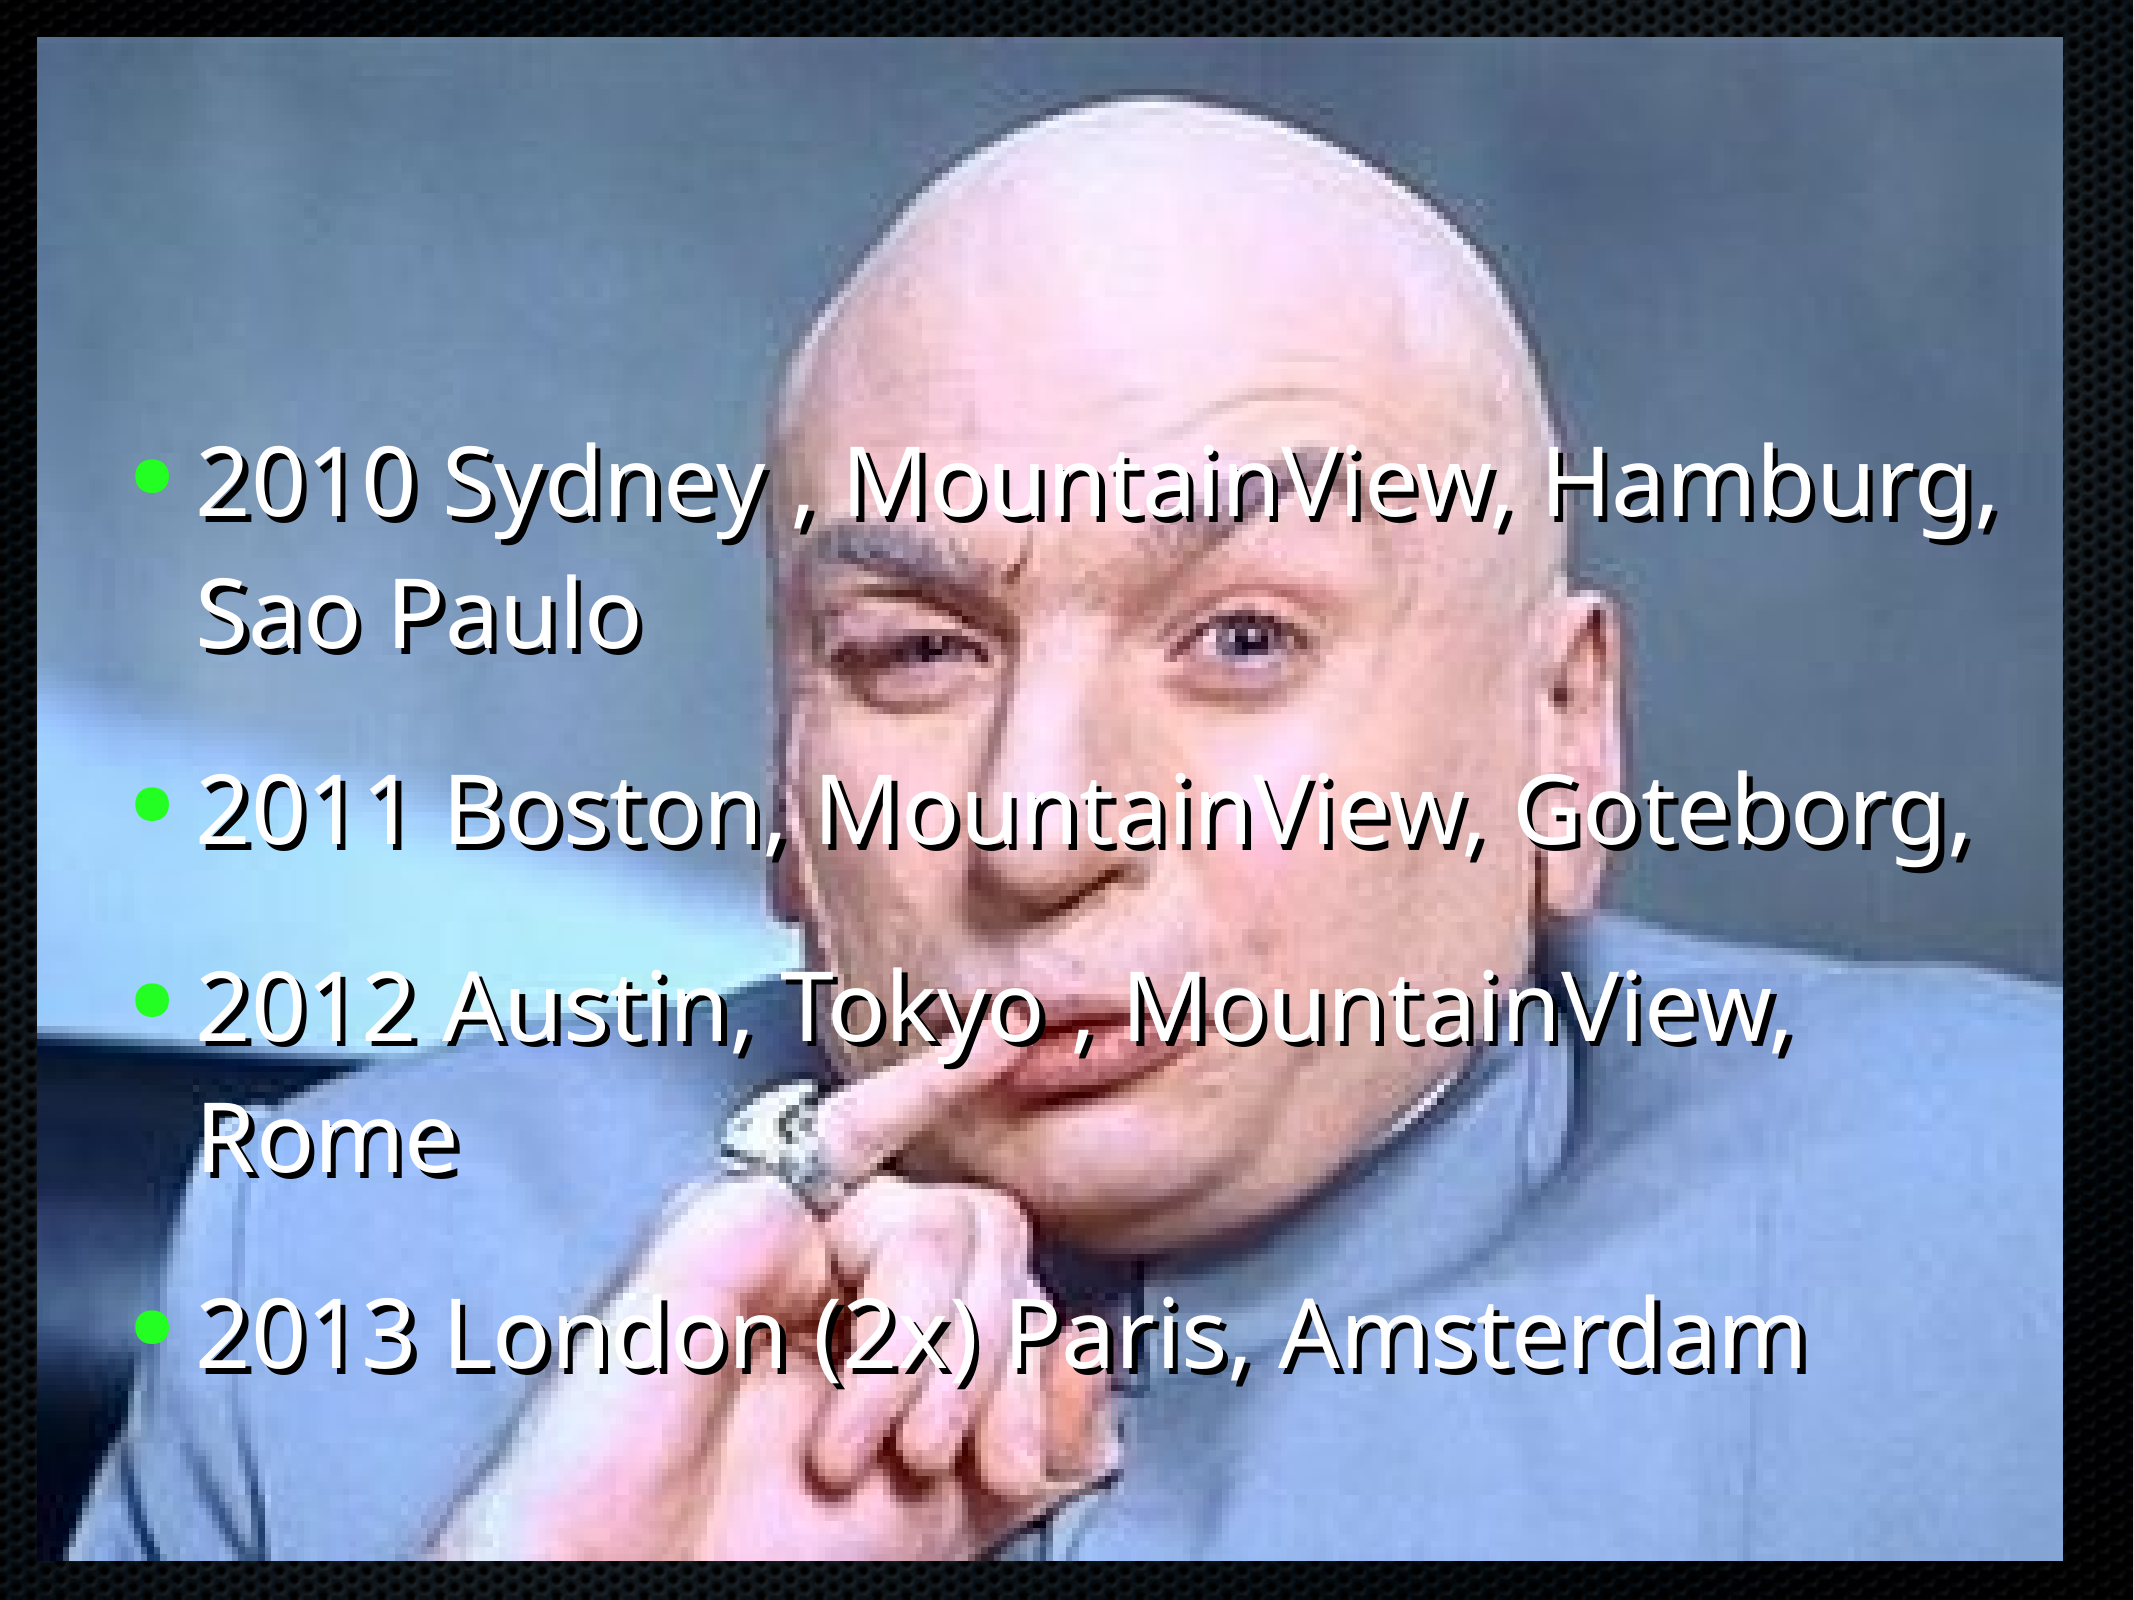

# World Domination
2010 Sydney , MountainView, Hamburg, Sao Paulo
2011 Boston, MountainView, Goteborg,
2012 Austin, Tokyo , MountainView, Rome
2013 London (2x) Paris, Amsterdam